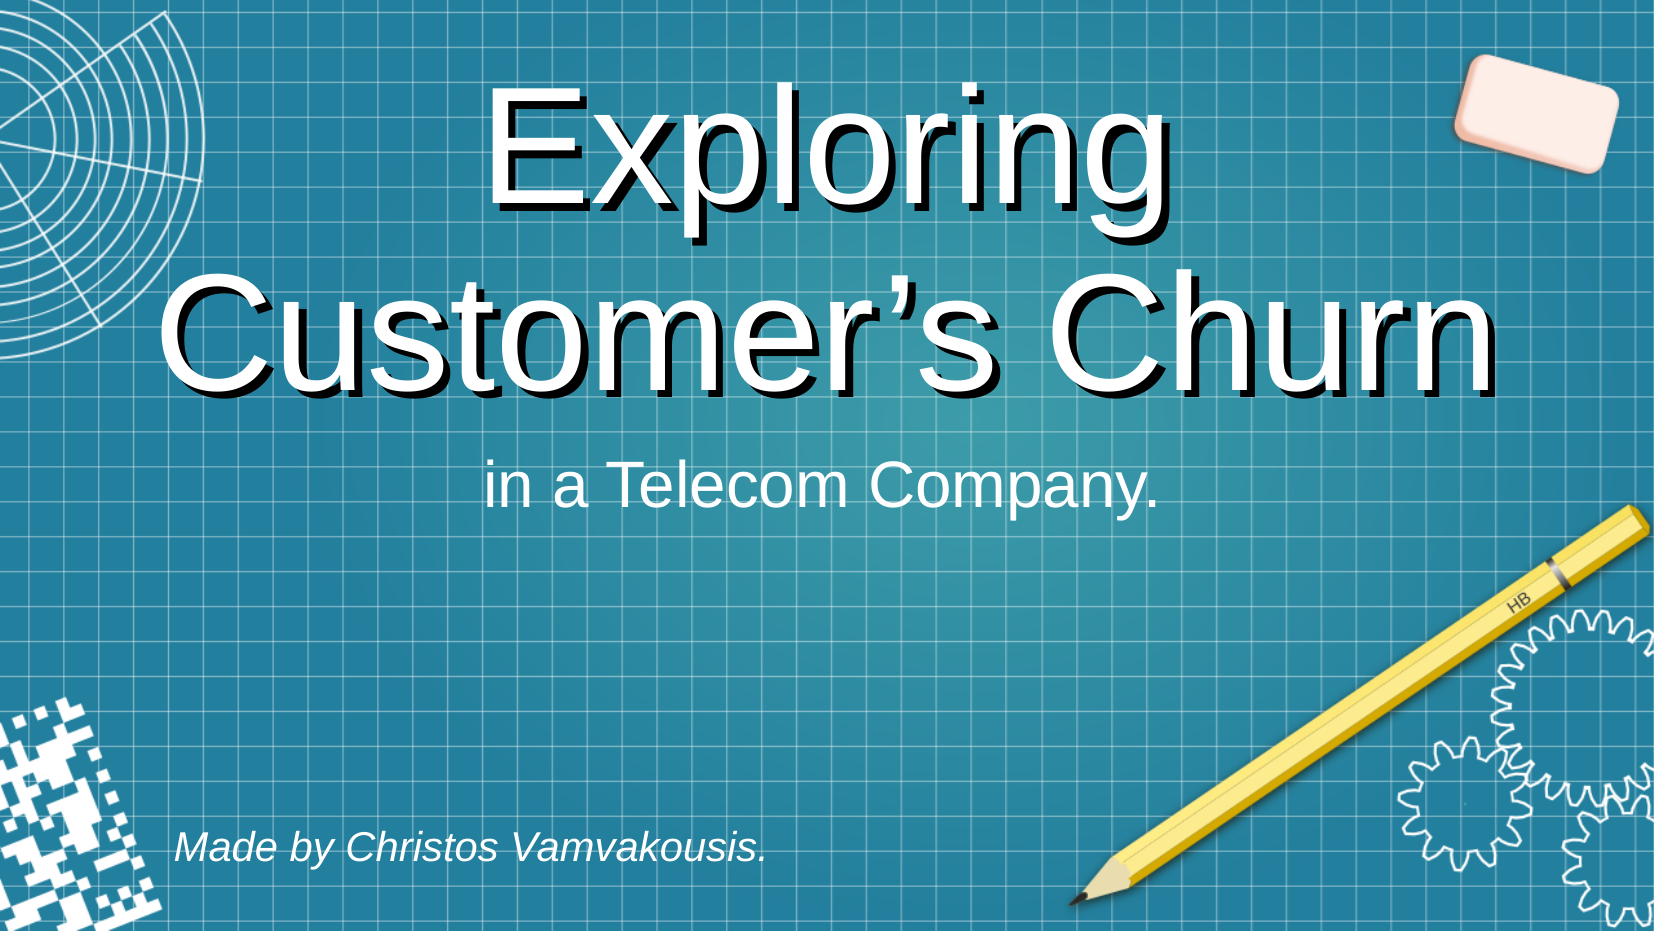

# Exploring Customer’s Churn
in a Telecom Company.
Made by Christos Vamvakousis.